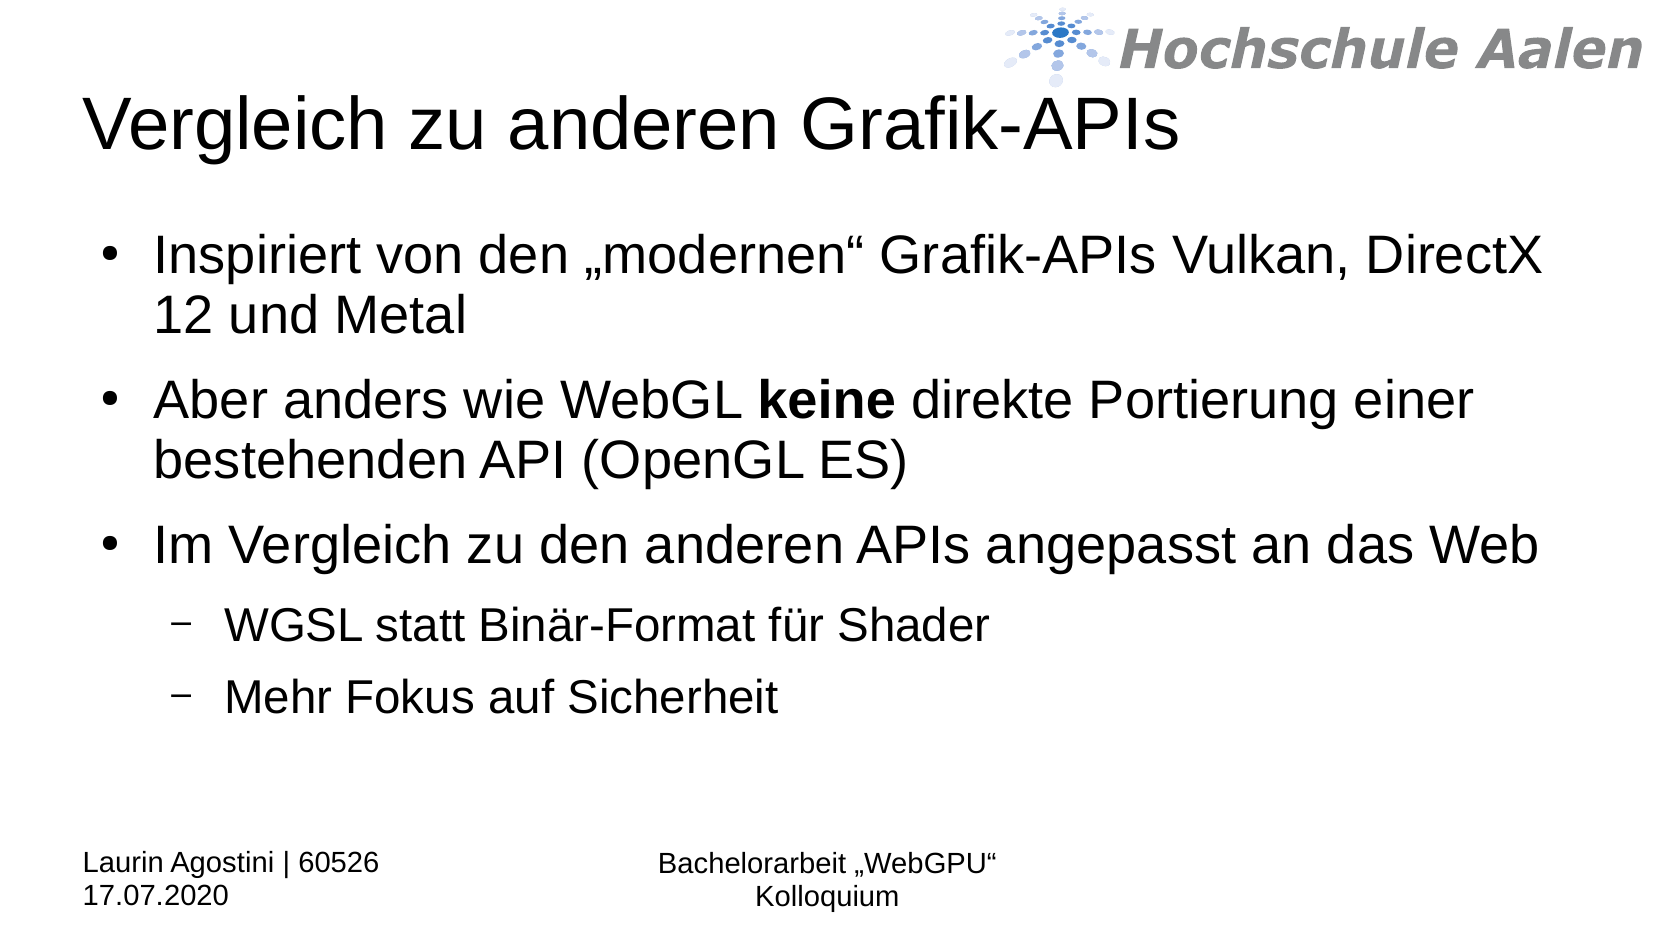

# Vergleich zu anderen Grafik-APIs
Inspiriert von den „modernen“ Grafik-APIs Vulkan, DirectX 12 und Metal
Aber anders wie WebGL keine direkte Portierung einer bestehenden API (OpenGL ES)
Im Vergleich zu den anderen APIs angepasst an das Web
WGSL statt Binär-Format für Shader
Mehr Fokus auf Sicherheit